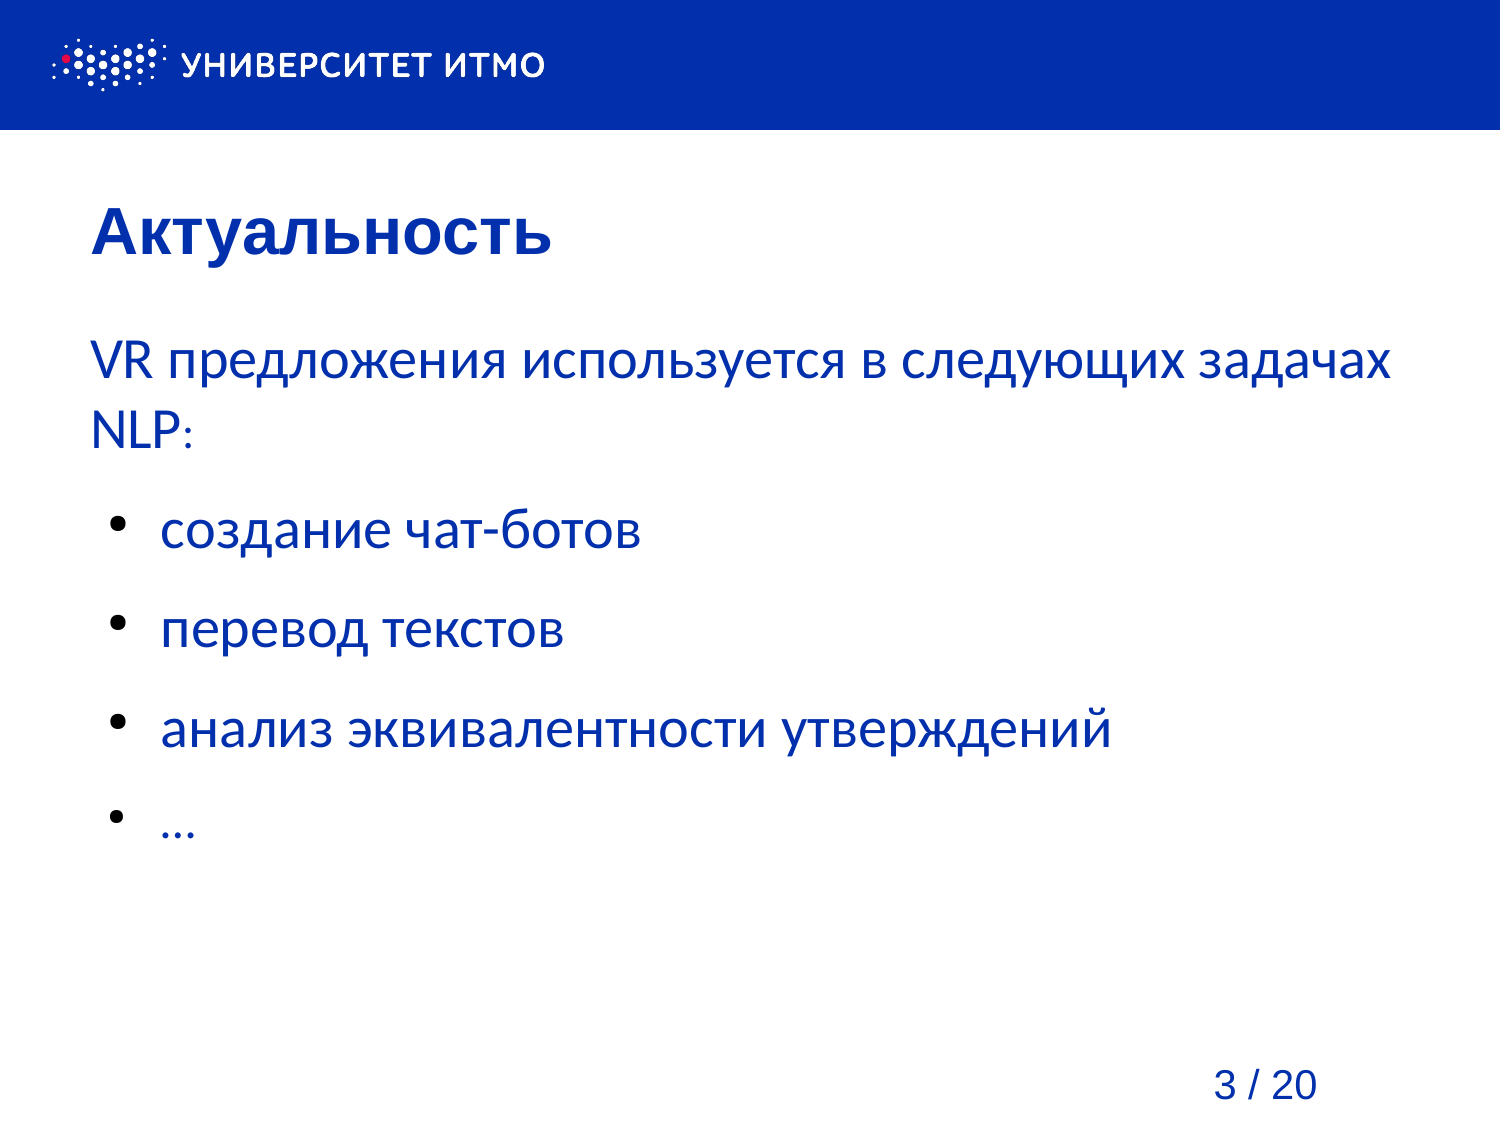

Актуальность
# VR предложения используется в следующих задачах NLP:
создание чат-ботов
перевод текстов
анализ эквивалентности утверждений
…